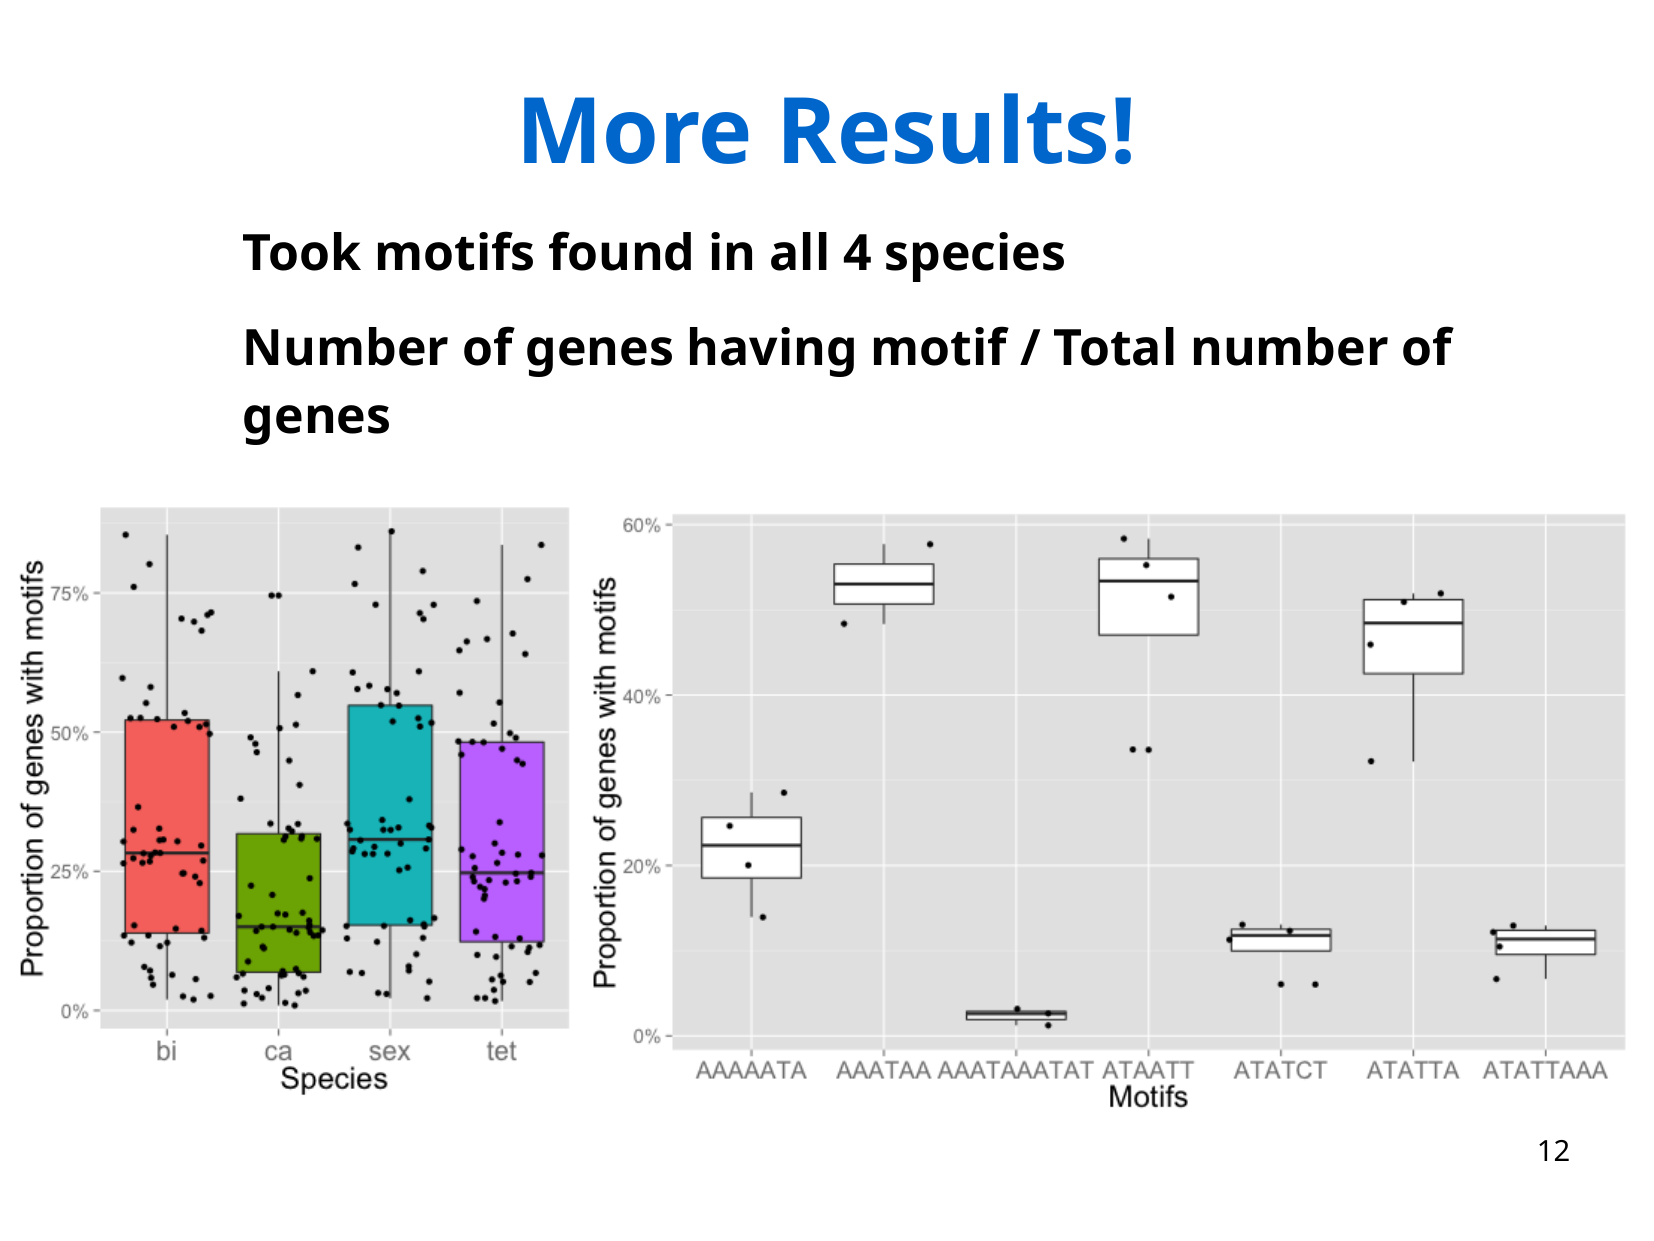

More Results!
Took motifs found in all 4 species
Number of genes having motif / Total number of genes
12